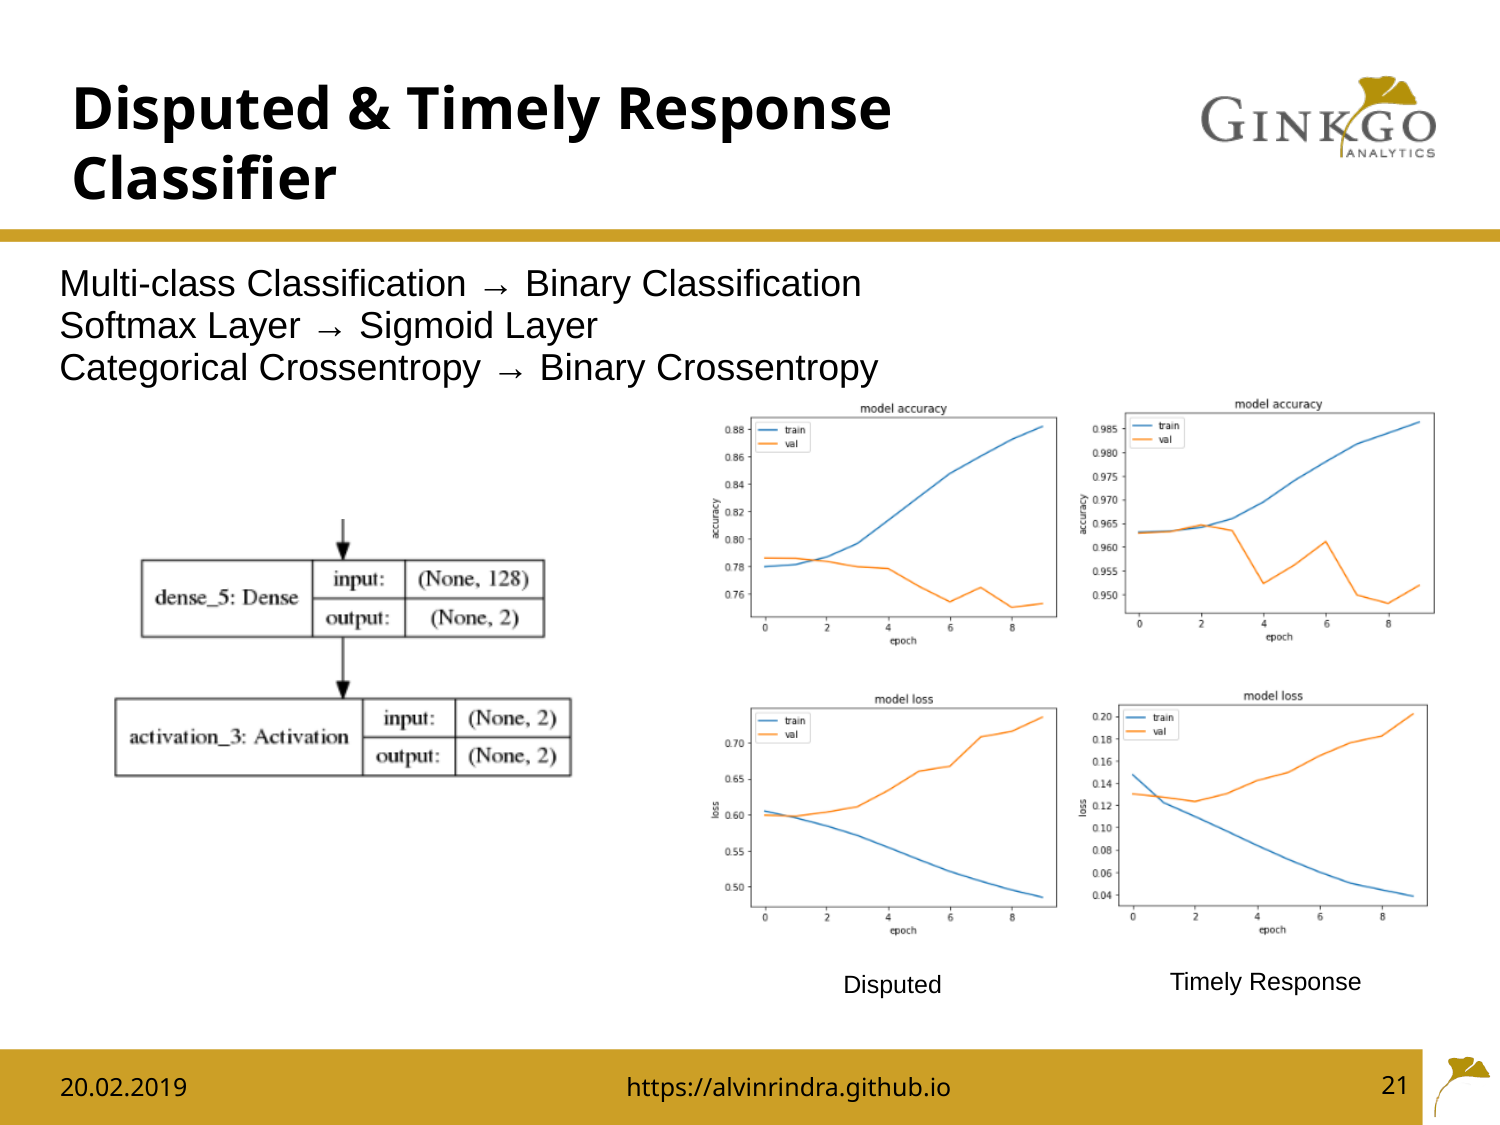

Disputed & Timely Response
Classifier
Multi-class Classification → Binary Classification
Softmax Layer → Sigmoid Layer
Categorical Crossentropy → Binary Crossentropy
#
Timely Response
Disputed
					https://alvinrindra.github.io
20.02.2019